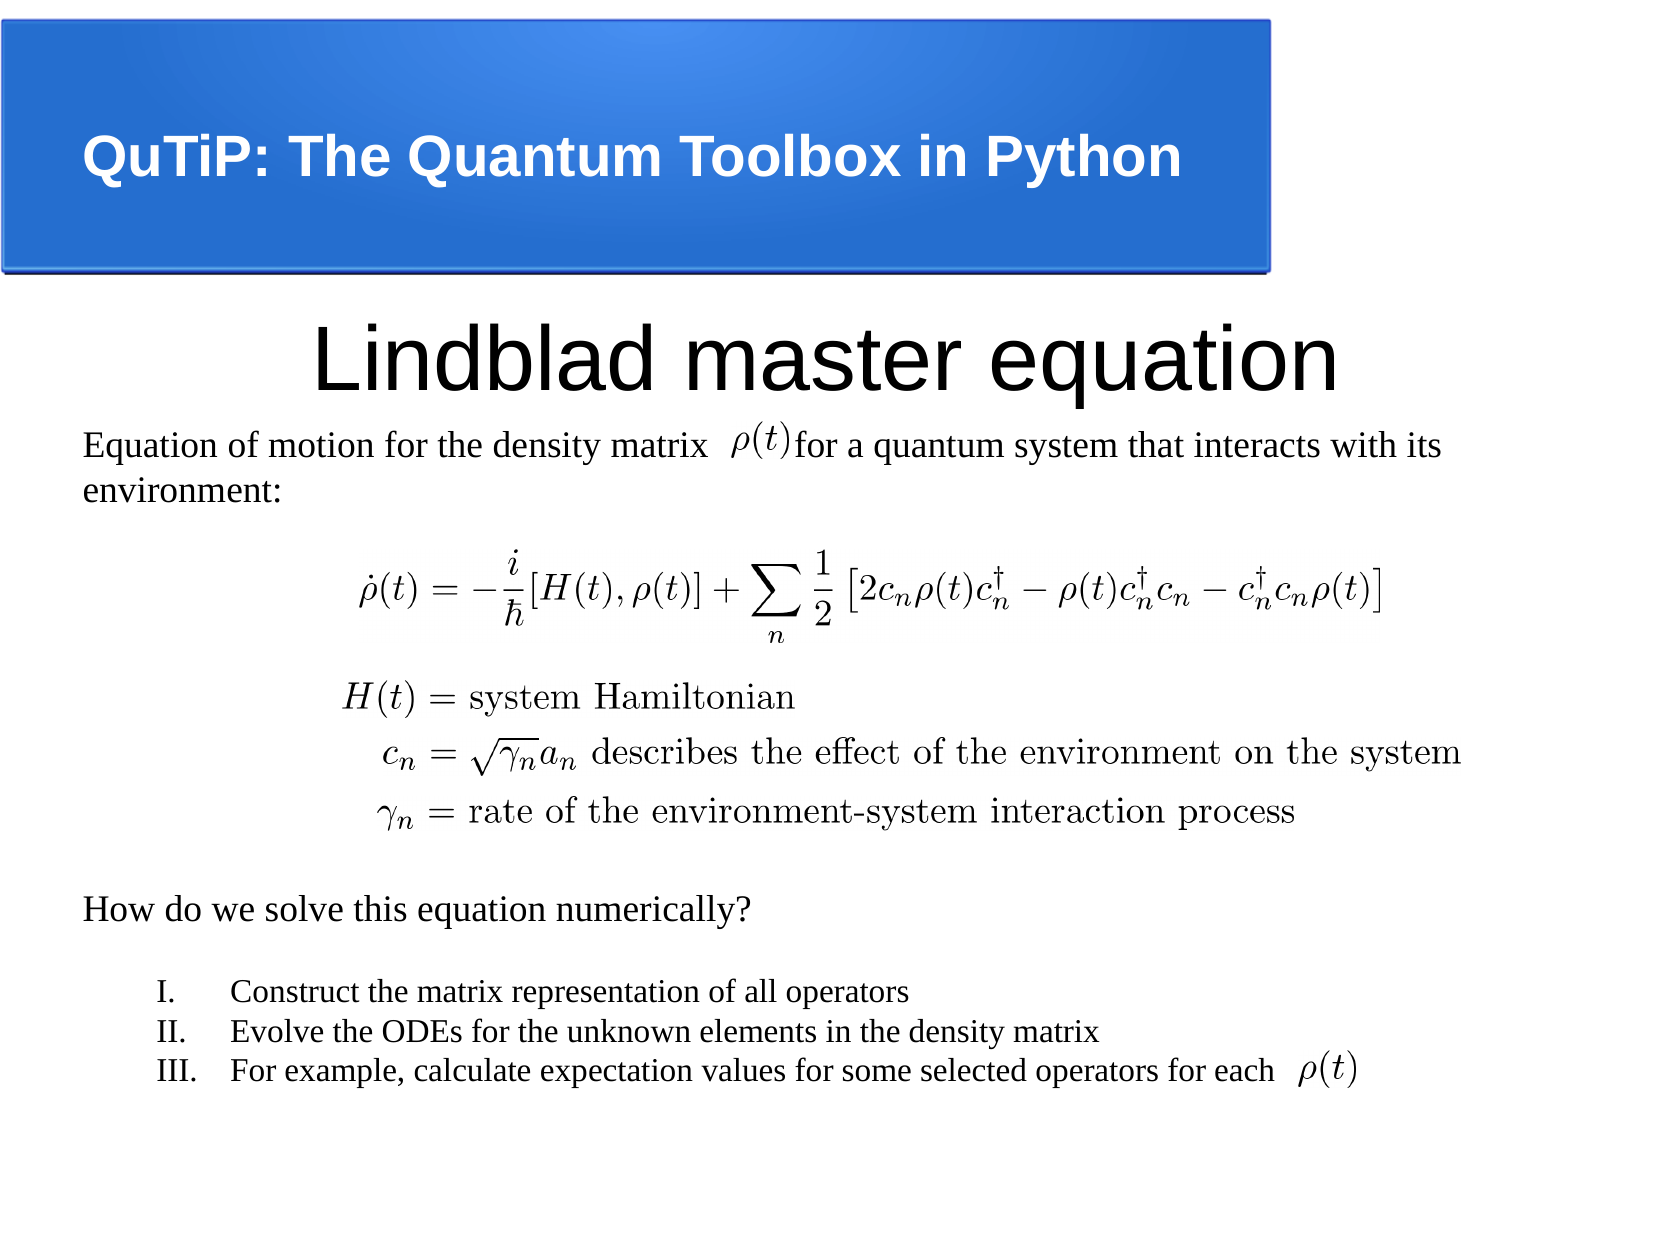

QuTiP: The Quantum Toolbox in Python
Lindblad master equation
Equation of motion for the density matrix for a quantum system that interacts with its environment:
How do we solve this equation numerically?
	I.	Construct the matrix representation of all operators
	II.	Evolve the ODEs for the unknown elements in the density matrix
	III.	For example, calculate expectation values for some selected operators for each